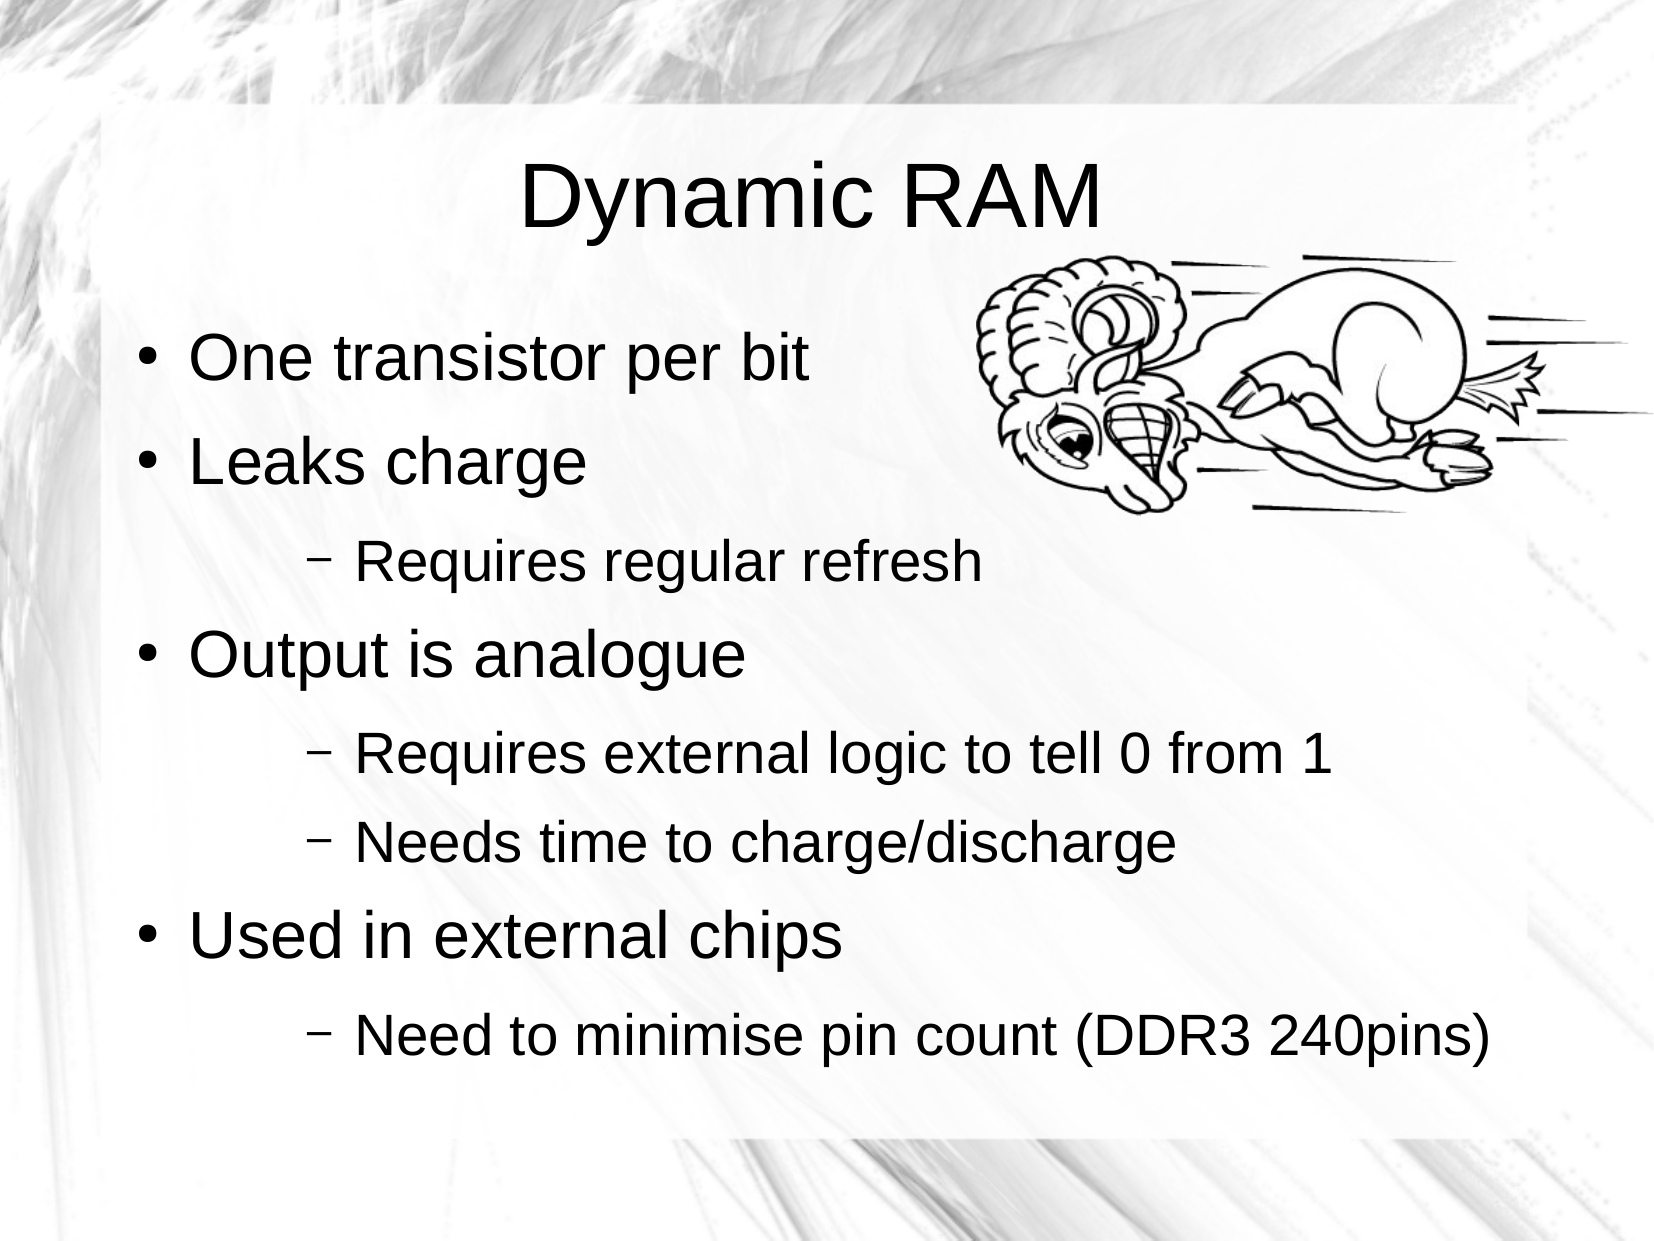

# Dynamic RAM
One transistor per bit
Leaks charge
Requires regular refresh
Output is analogue
Requires external logic to tell 0 from 1
Needs time to charge/discharge
Used in external chips
Need to minimise pin count (DDR3 240pins)